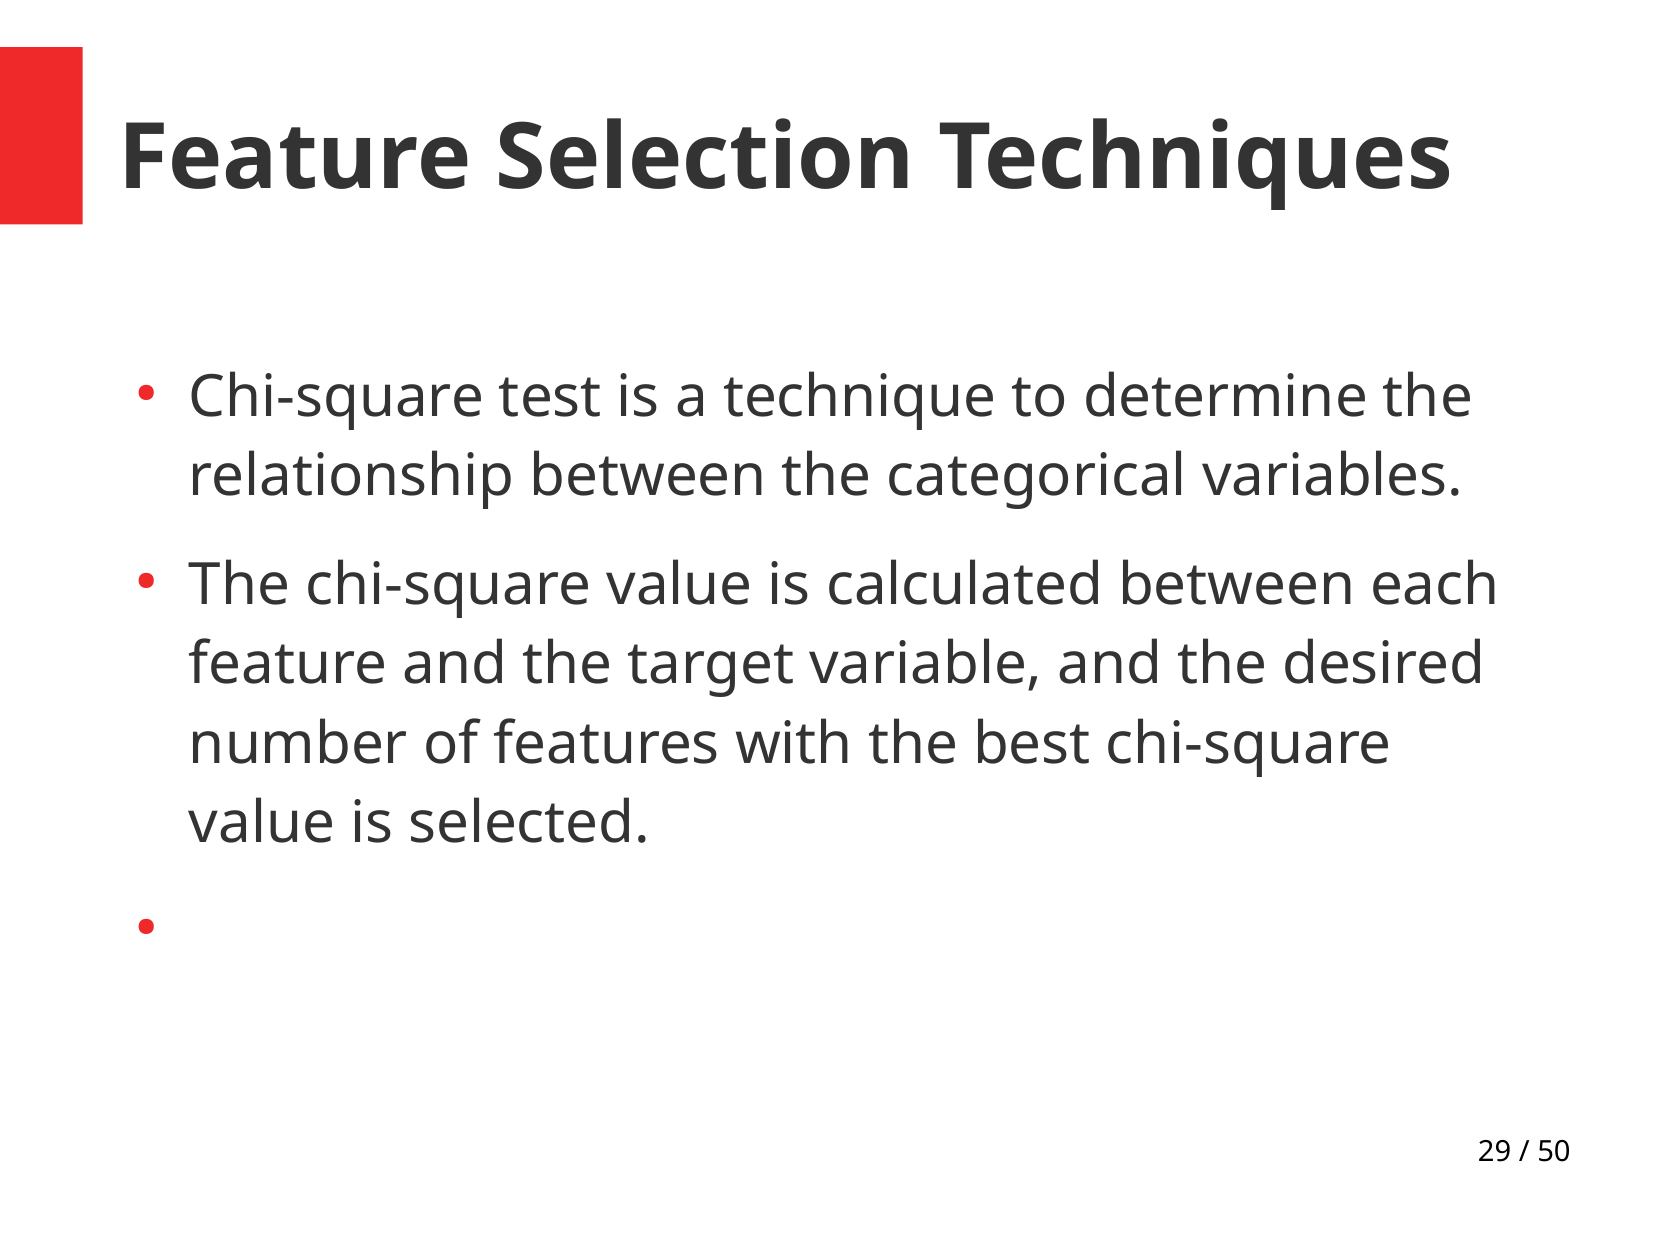

# Feature Selection Techniques
Chi-square test is a technique to determine the relationship between the categorical variables.
The chi-square value is calculated between each feature and the target variable, and the desired number of features with the best chi-square value is selected.
29